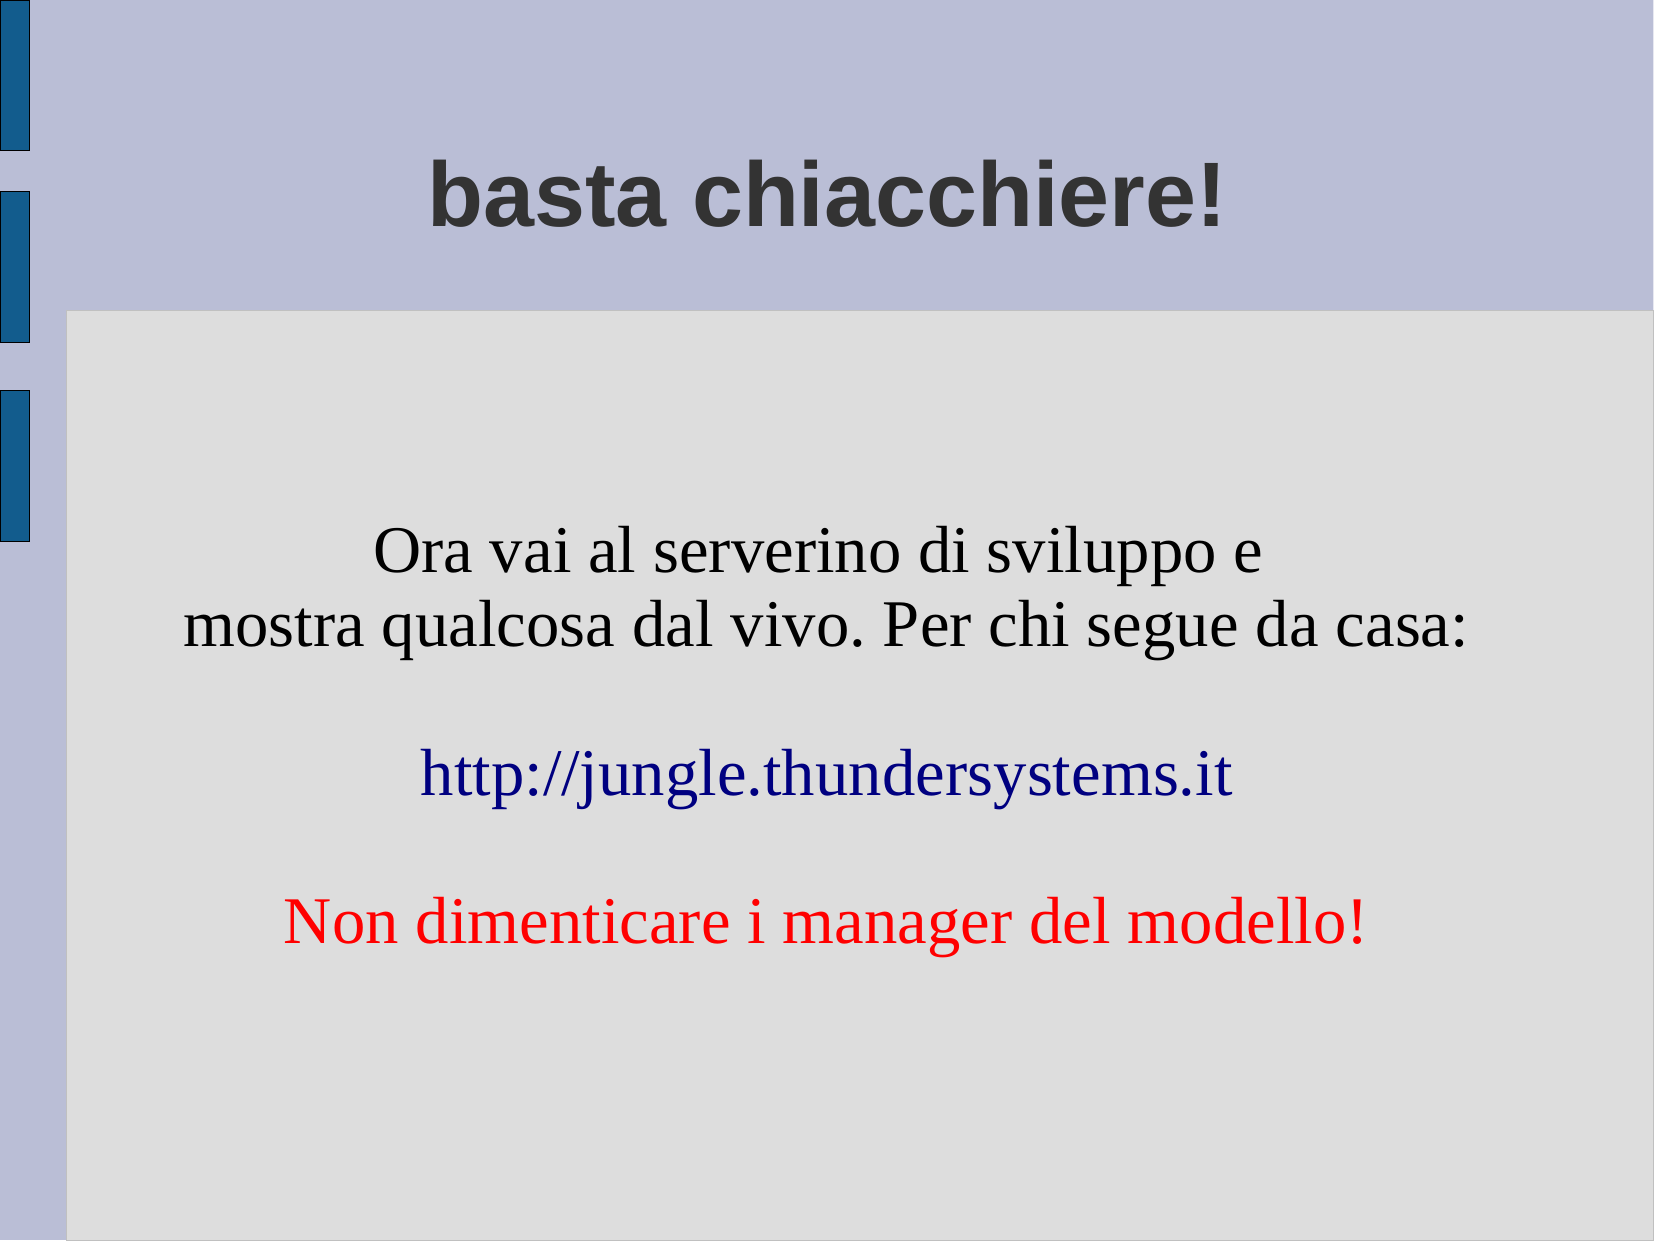

# basta chiacchiere!
Ora vai al serverino di sviluppo e
mostra qualcosa dal vivo. Per chi segue da casa:
http://jungle.thundersystems.it
Non dimenticare i manager del modello!